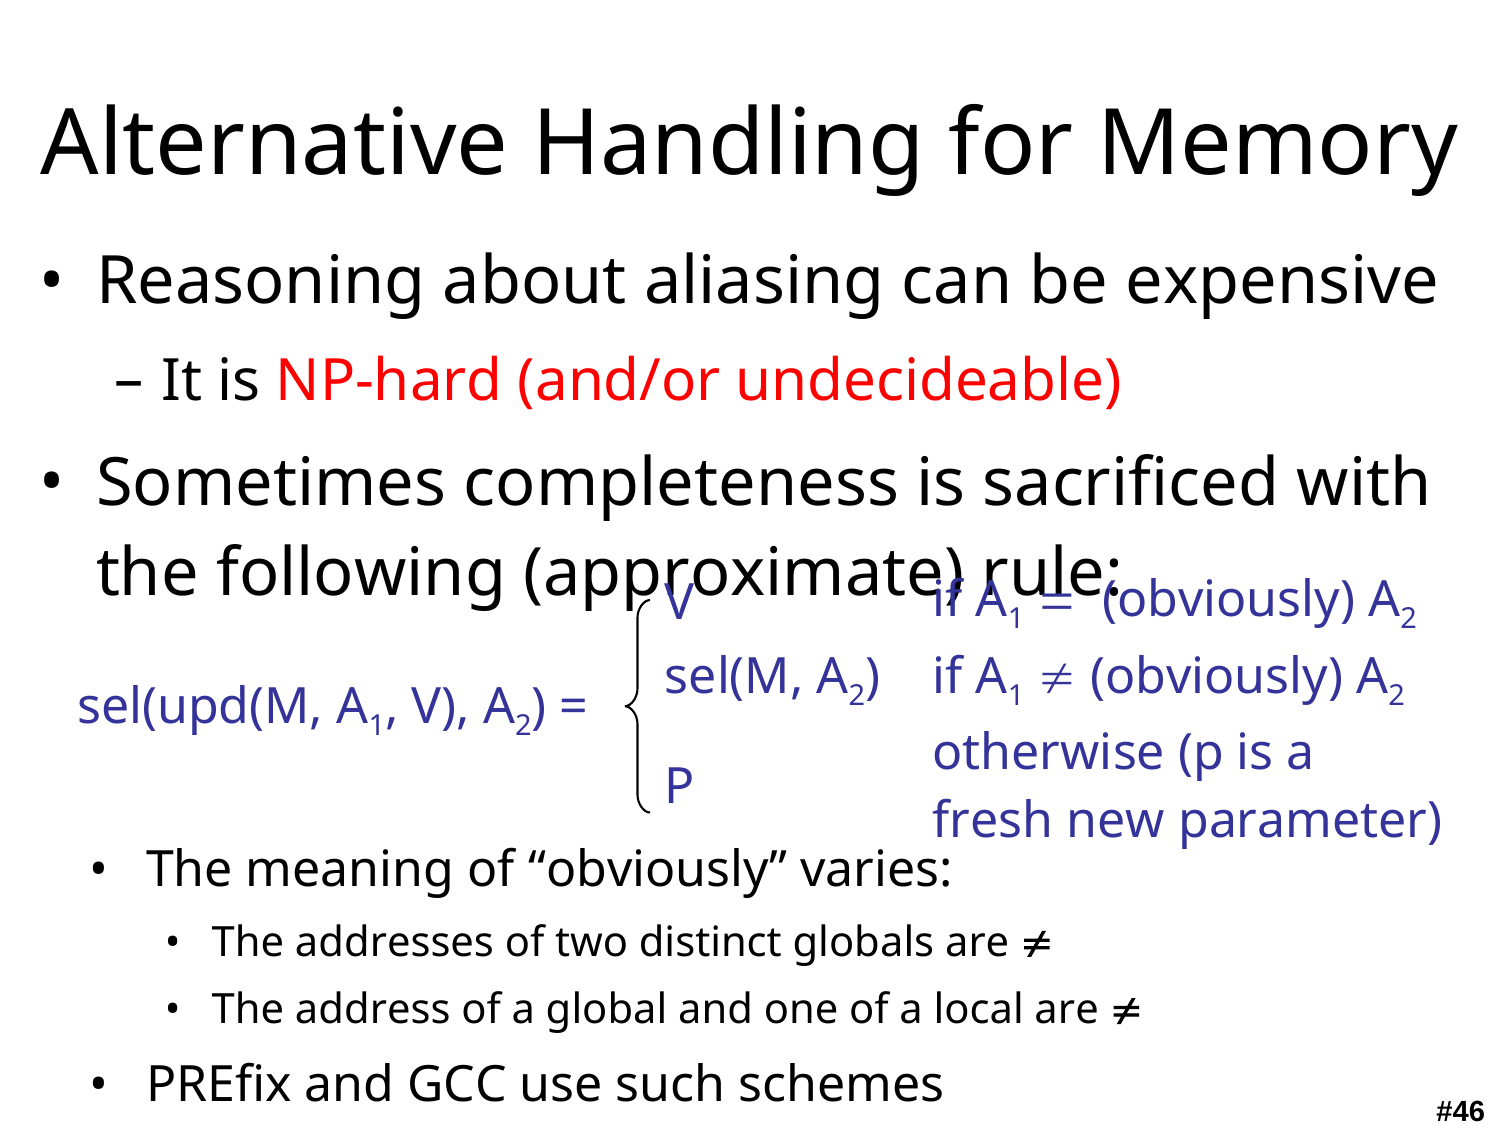

# Alternative Handling for Memory
Reasoning about aliasing can be expensive
It is NP-hard (and/or undecideable)
Sometimes completeness is sacrificed with the following (approximate) rule:
sel(upd(M, A1, V), A2) =
V
if A1 (obviously) A2
sel(M, A2)
if A1  (obviously) A2
P
otherwise (p is a fresh new parameter)
The meaning of “obviously” varies:
The addresses of two distinct globals are 
The address of a global and one of a local are 
PREfix and GCC use such schemes
46